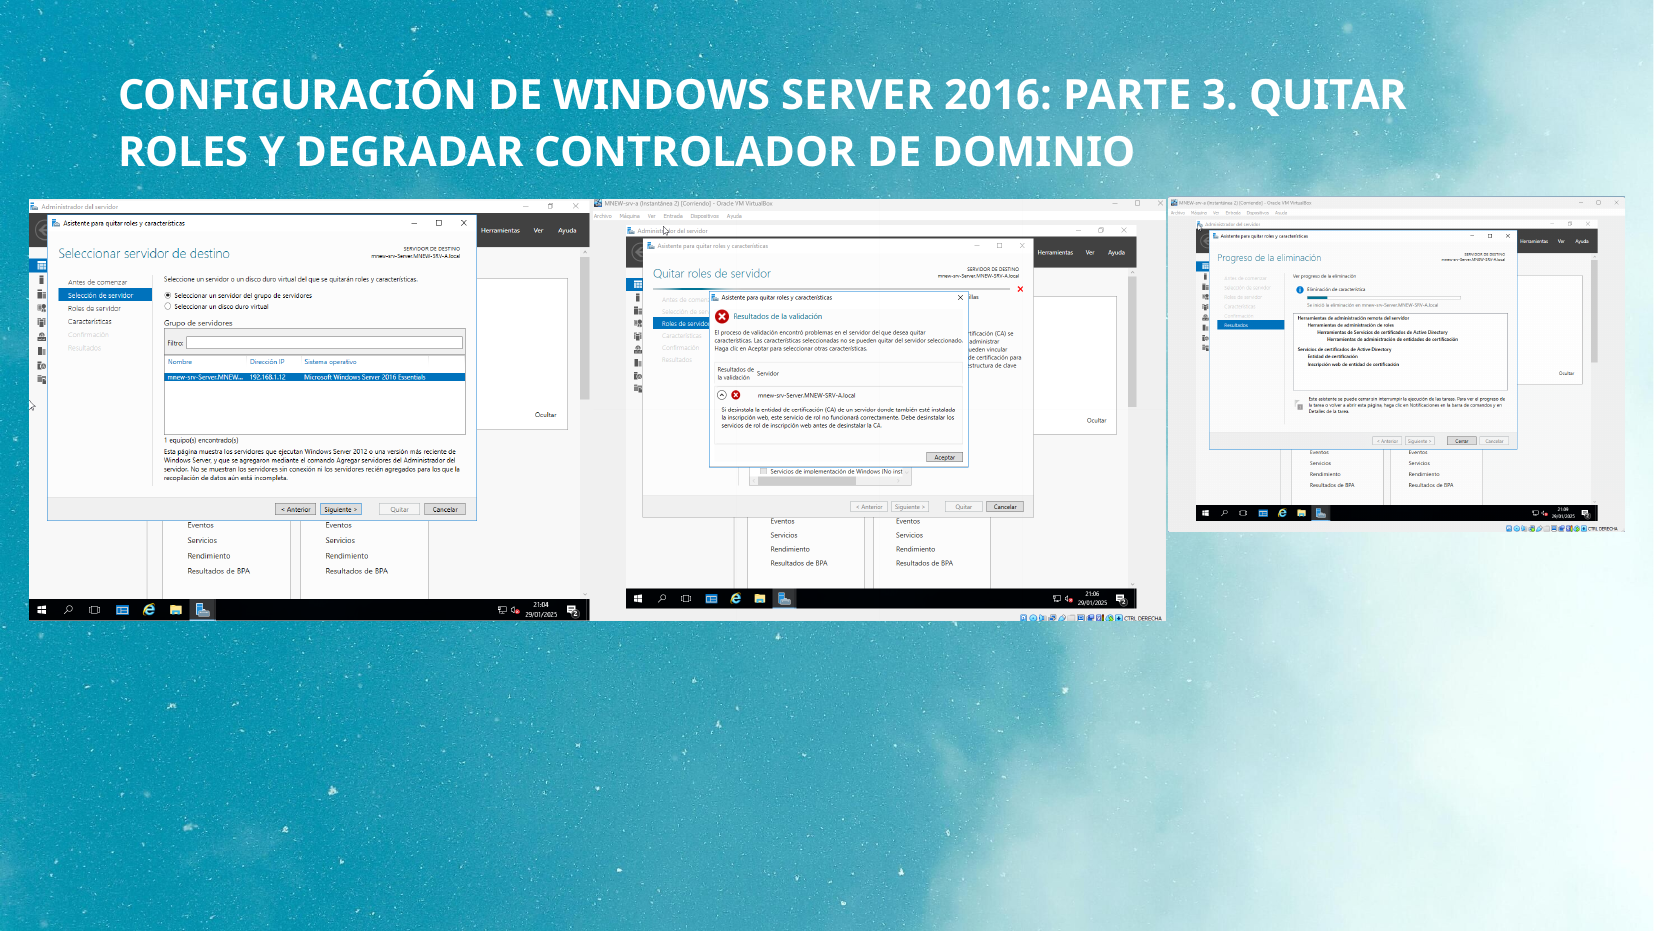

# CONFIGURACIÓN DE WINDOWS SERVER 2016: PARTE 3. QUITAR ROLES Y DEGRADAR CONTROLADOR DE DOMINIO